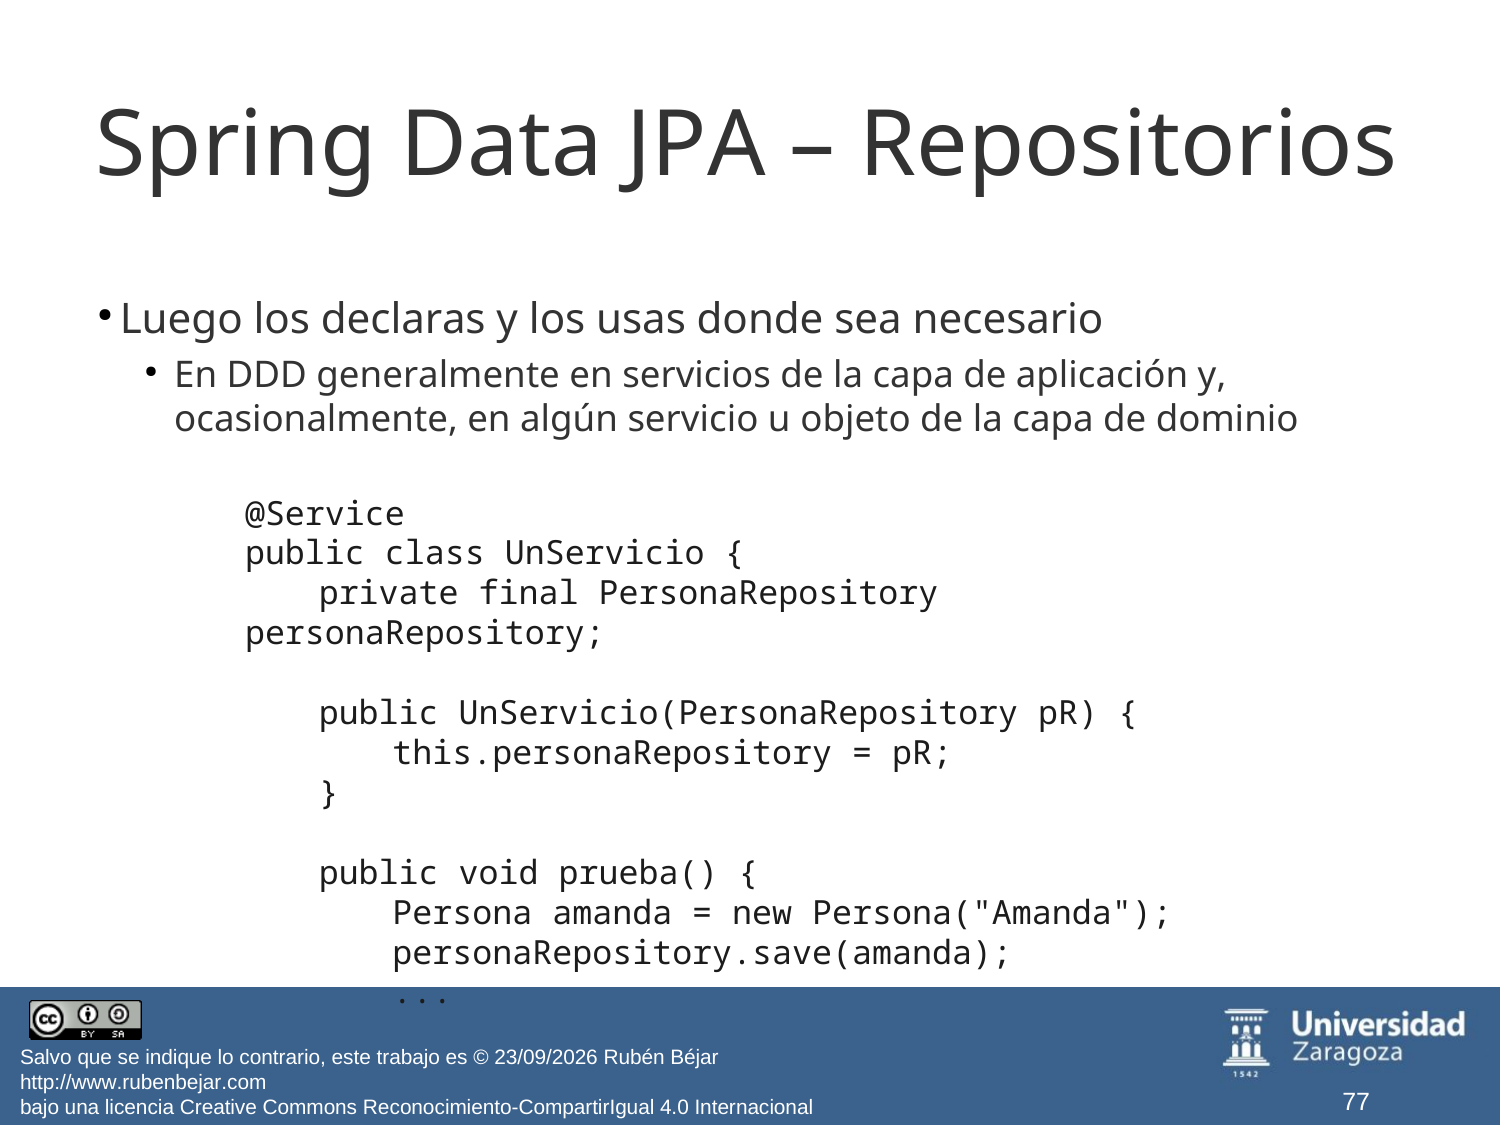

# Spring Data JPA – Repositorios
Luego los declaras y los usas donde sea necesario
En DDD generalmente en servicios de la capa de aplicación y, ocasionalmente, en algún servicio u objeto de la capa de dominio
@Service
public class UnServicio {
	private final PersonaRepository personaRepository;
	public UnServicio(PersonaRepository pR) {
		this.personaRepository = pR;
	}
	public void prueba() {
		Persona amanda = new Persona("Amanda");
		personaRepository.save(amanda);
		...